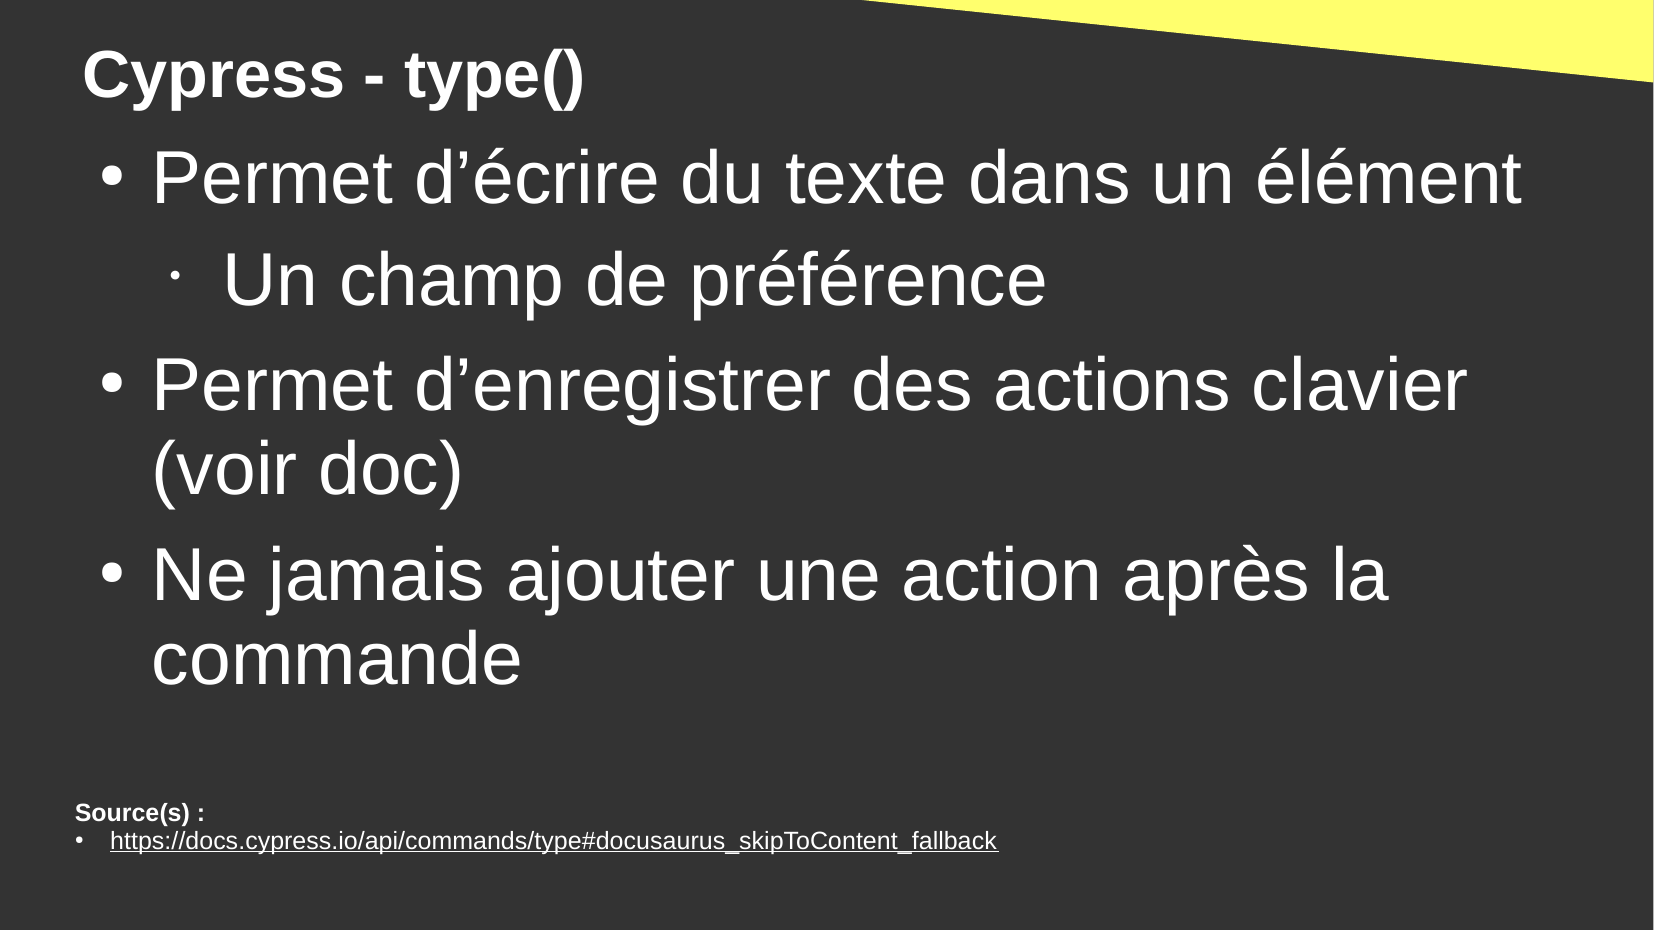

# Cypress - type()
Permet d’écrire du texte dans un élément
Un champ de préférence
Permet d’enregistrer des actions clavier (voir doc)
Ne jamais ajouter une action après la commande
Source(s) :
https://docs.cypress.io/api/commands/type#docusaurus_skipToContent_fallback